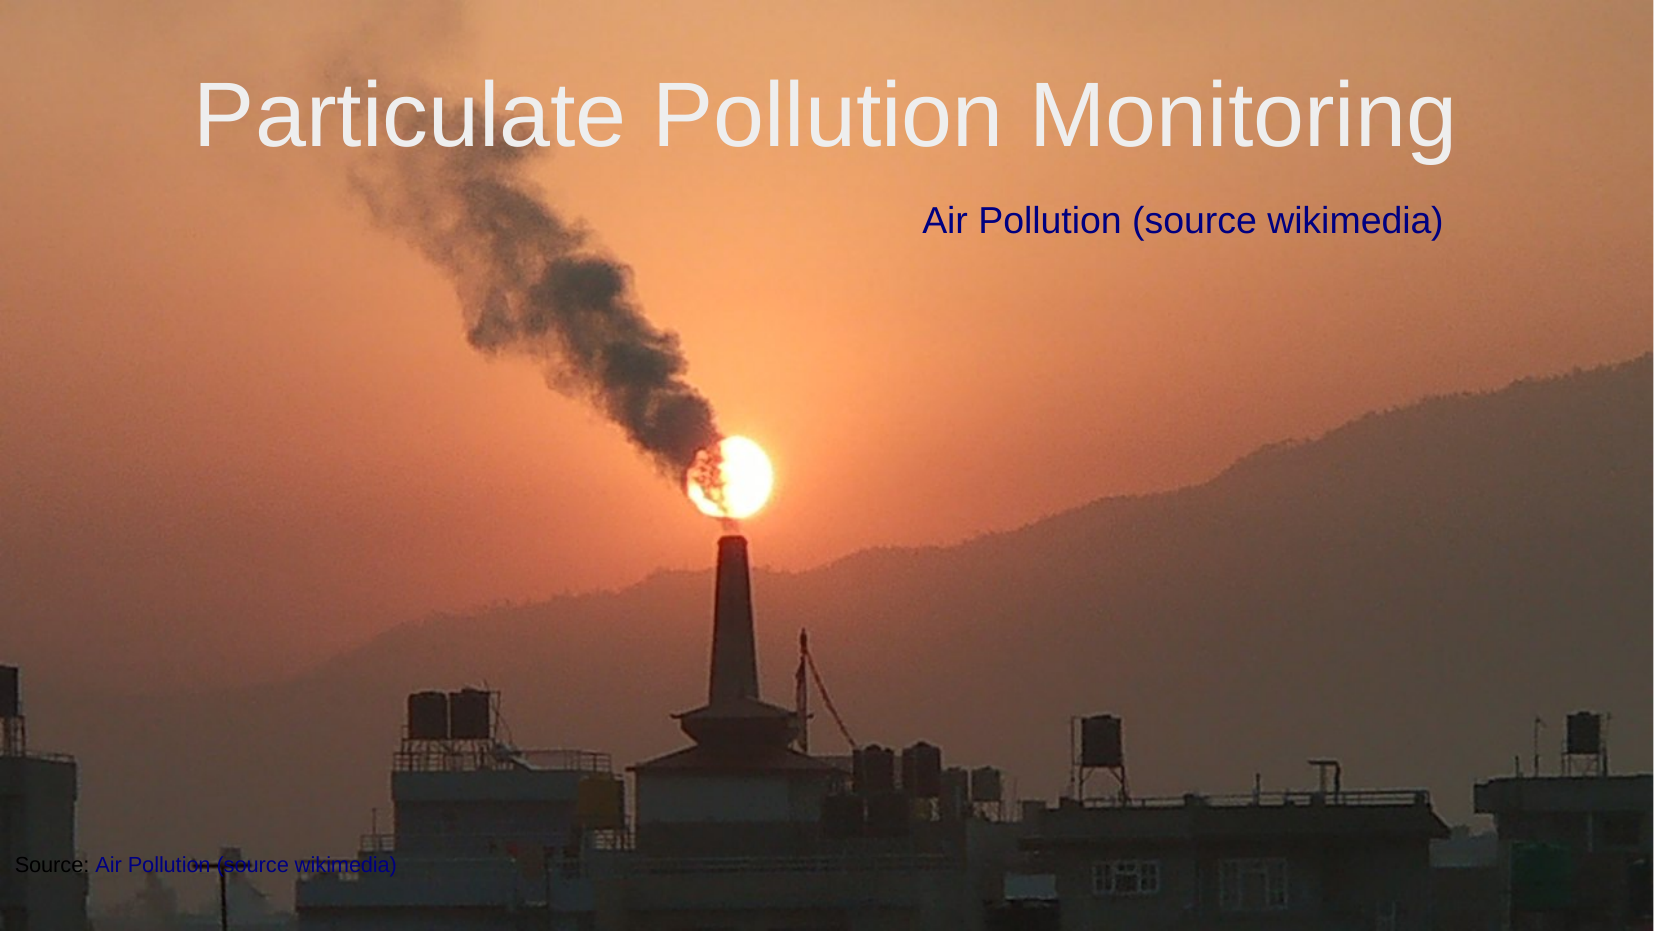

# Particulate Pollution Monitoring
Air Pollution (source wikimedia)
Source: Air Pollution (source wikimedia)